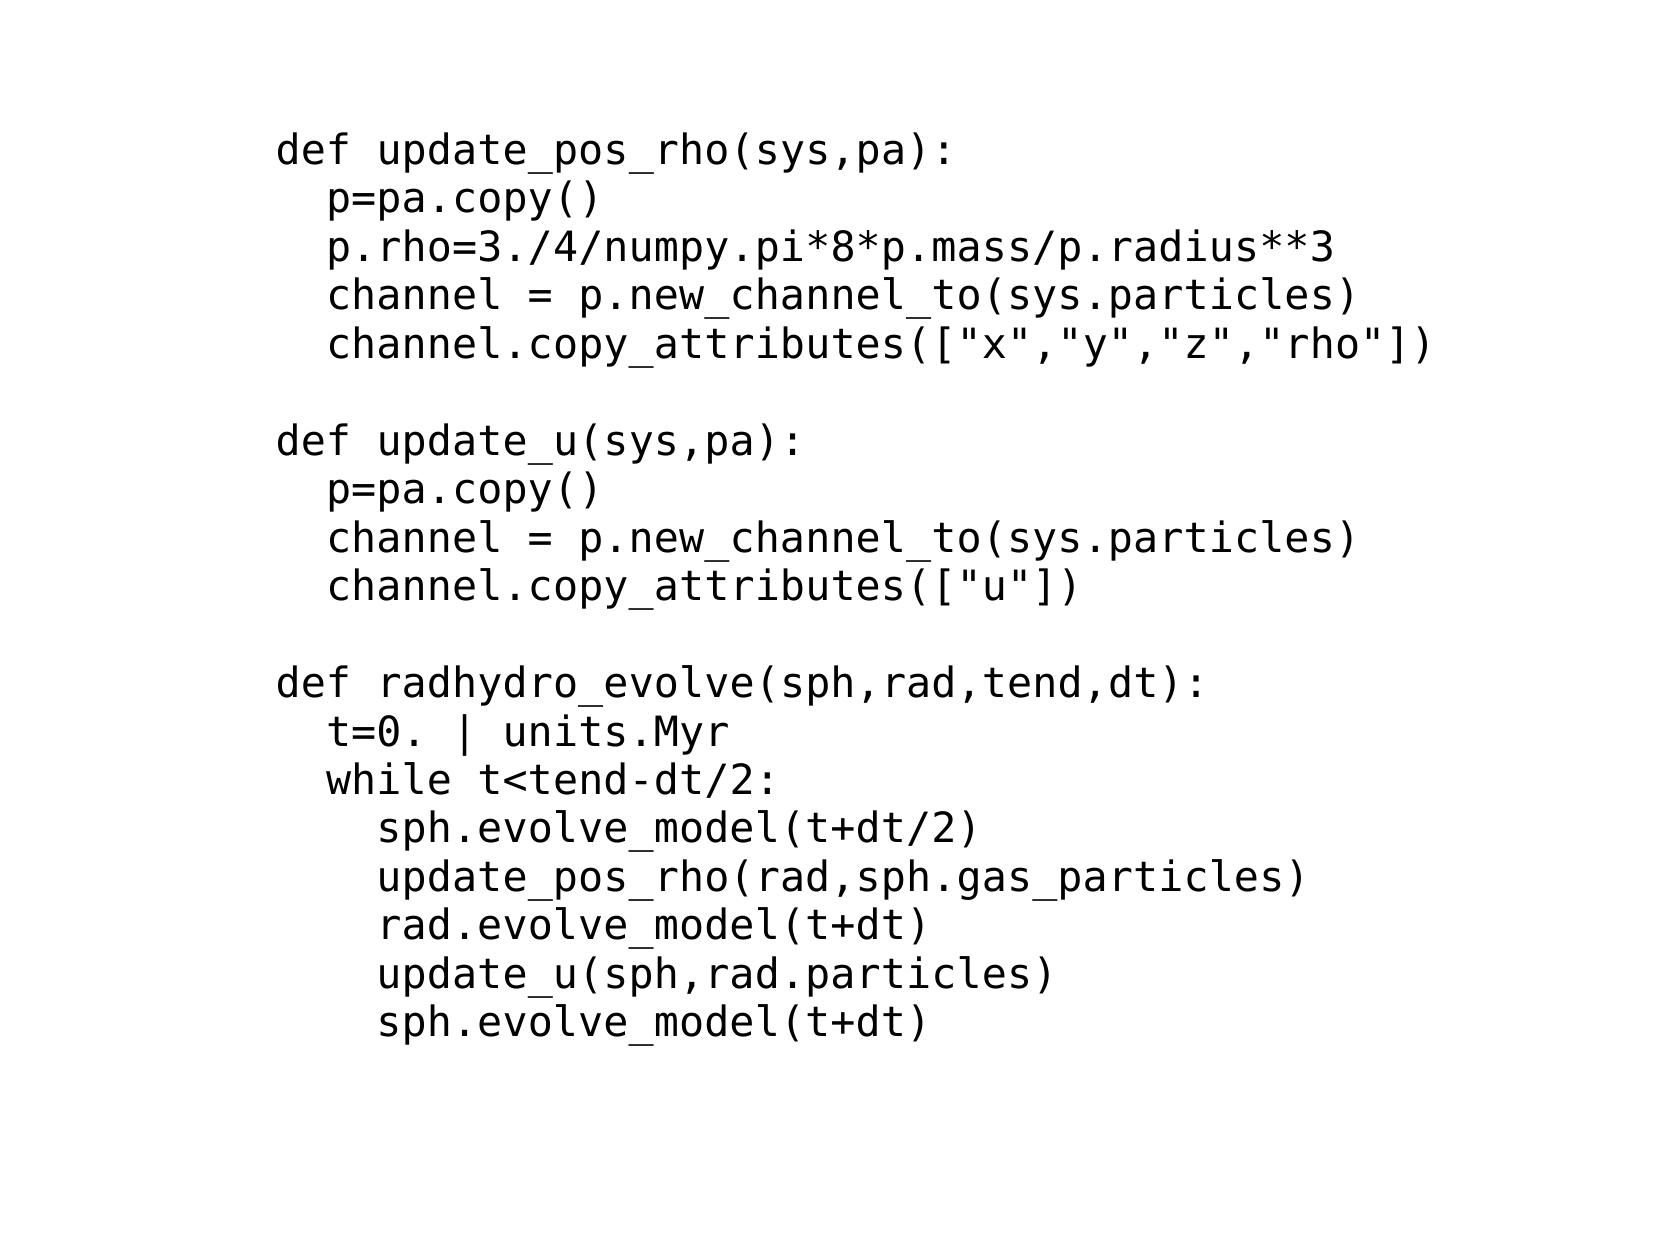

def update_pos_rho(sys,pa):
 p=pa.copy()
 p.rho=3./4/numpy.pi*8*p.mass/p.radius**3
 channel = p.new_channel_to(sys.particles)
 channel.copy_attributes(["x","y","z","rho"])
def update_u(sys,pa):
 p=pa.copy()
 channel = p.new_channel_to(sys.particles)
 channel.copy_attributes(["u"])
def radhydro_evolve(sph,rad,tend,dt):
 t=0. | units.Myr
 while t<tend-dt/2:
 sph.evolve_model(t+dt/2)
 update_pos_rho(rad,sph.gas_particles)
 rad.evolve_model(t+dt)
 update_u(sph,rad.particles)
 sph.evolve_model(t+dt)